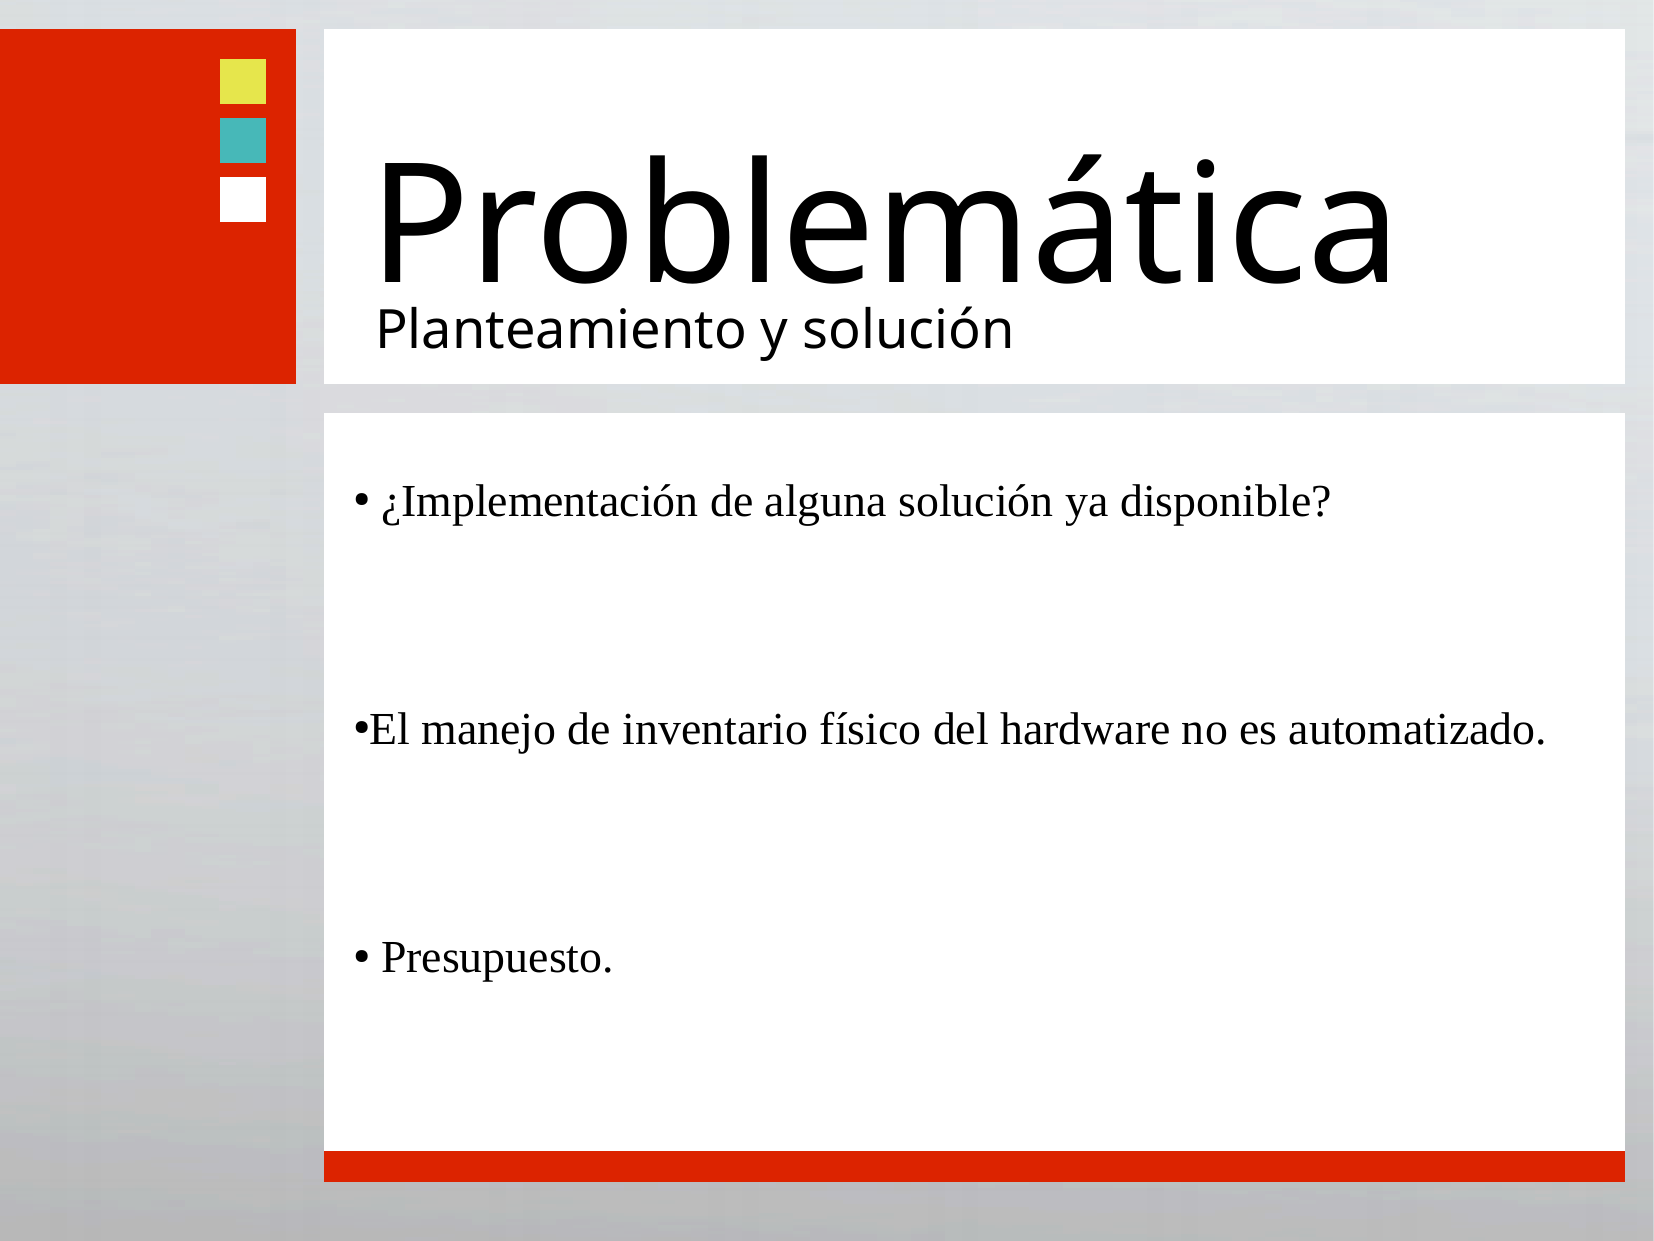

Problemática
Planteamiento y solución
 ¿Implementación de alguna solución ya disponible?
El manejo de inventario físico del hardware no es automatizado.
 Presupuesto.